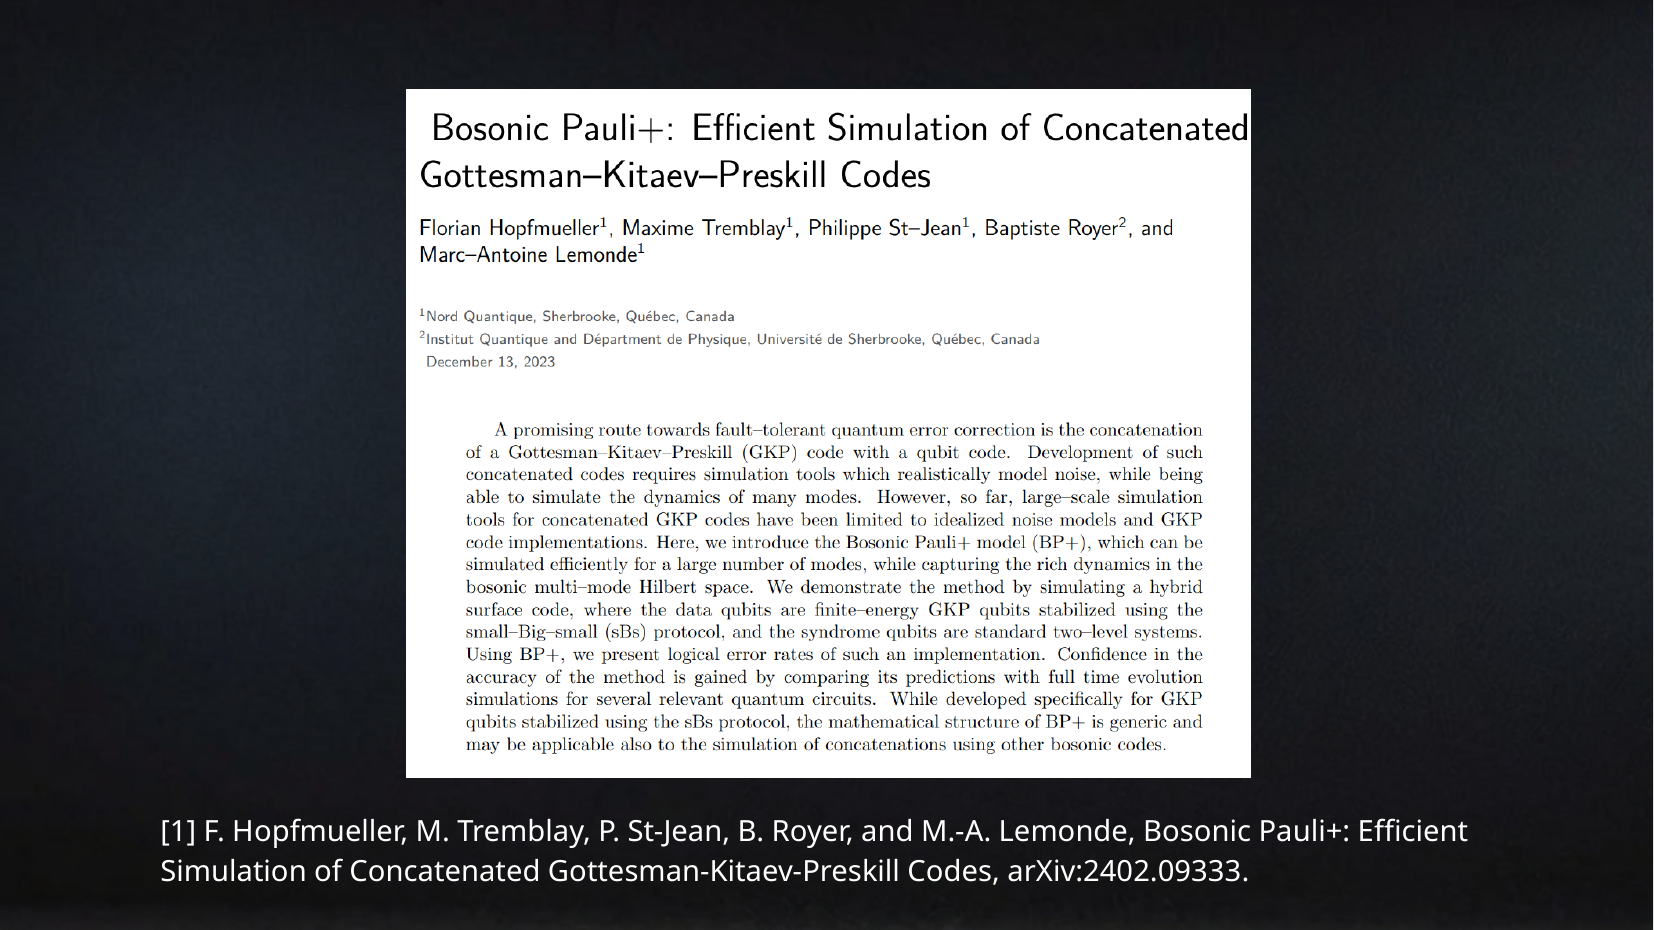

[1] F. Hopfmueller, M. Tremblay, P. St-Jean, B. Royer, and M.-A. Lemonde, Bosonic Pauli+: Efficient Simulation of Concatenated Gottesman-Kitaev-Preskill Codes, arXiv:2402.09333.